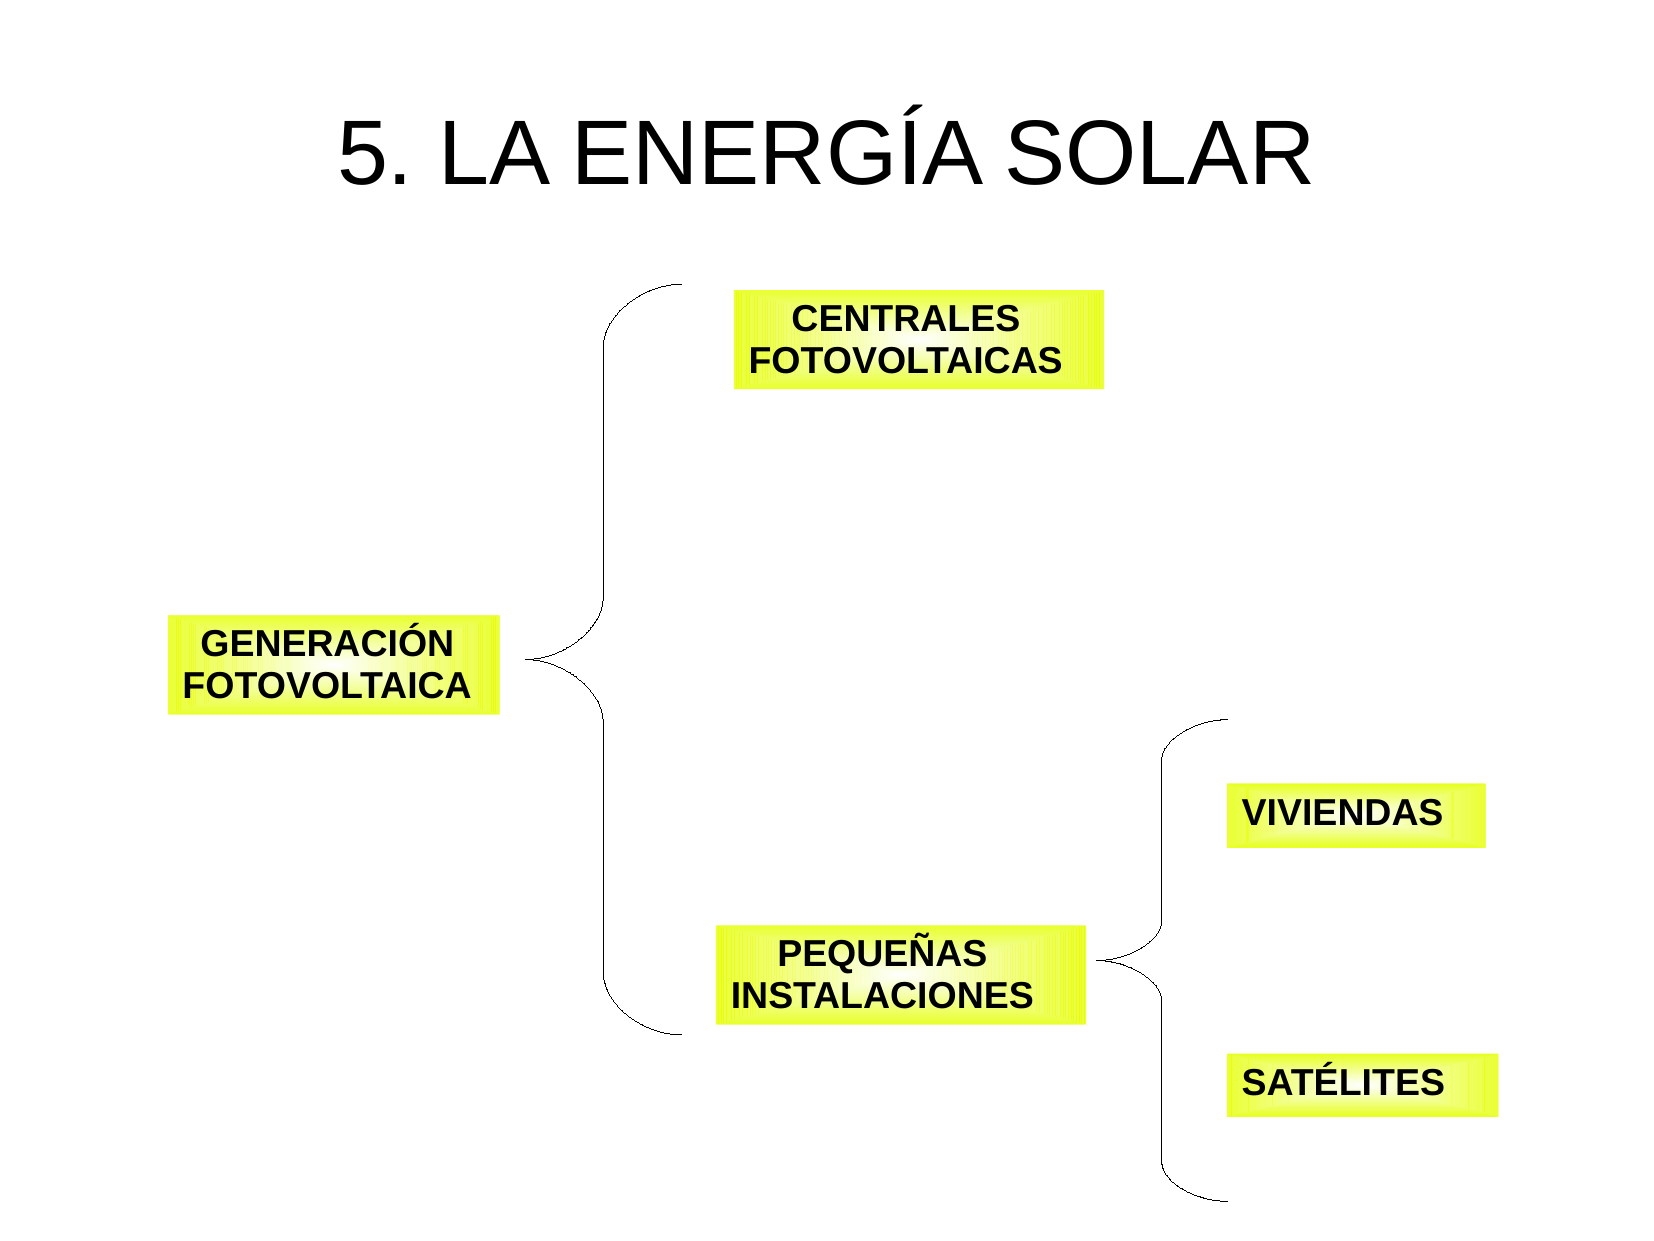

# 5. LA ENERGÍA SOLAR
CENTRALES FOTOVOLTAICAS
GENERACIÓN FOTOVOLTAICA
VIVIENDAS
PEQUEÑAS INSTALACIONES
SATÉLITES